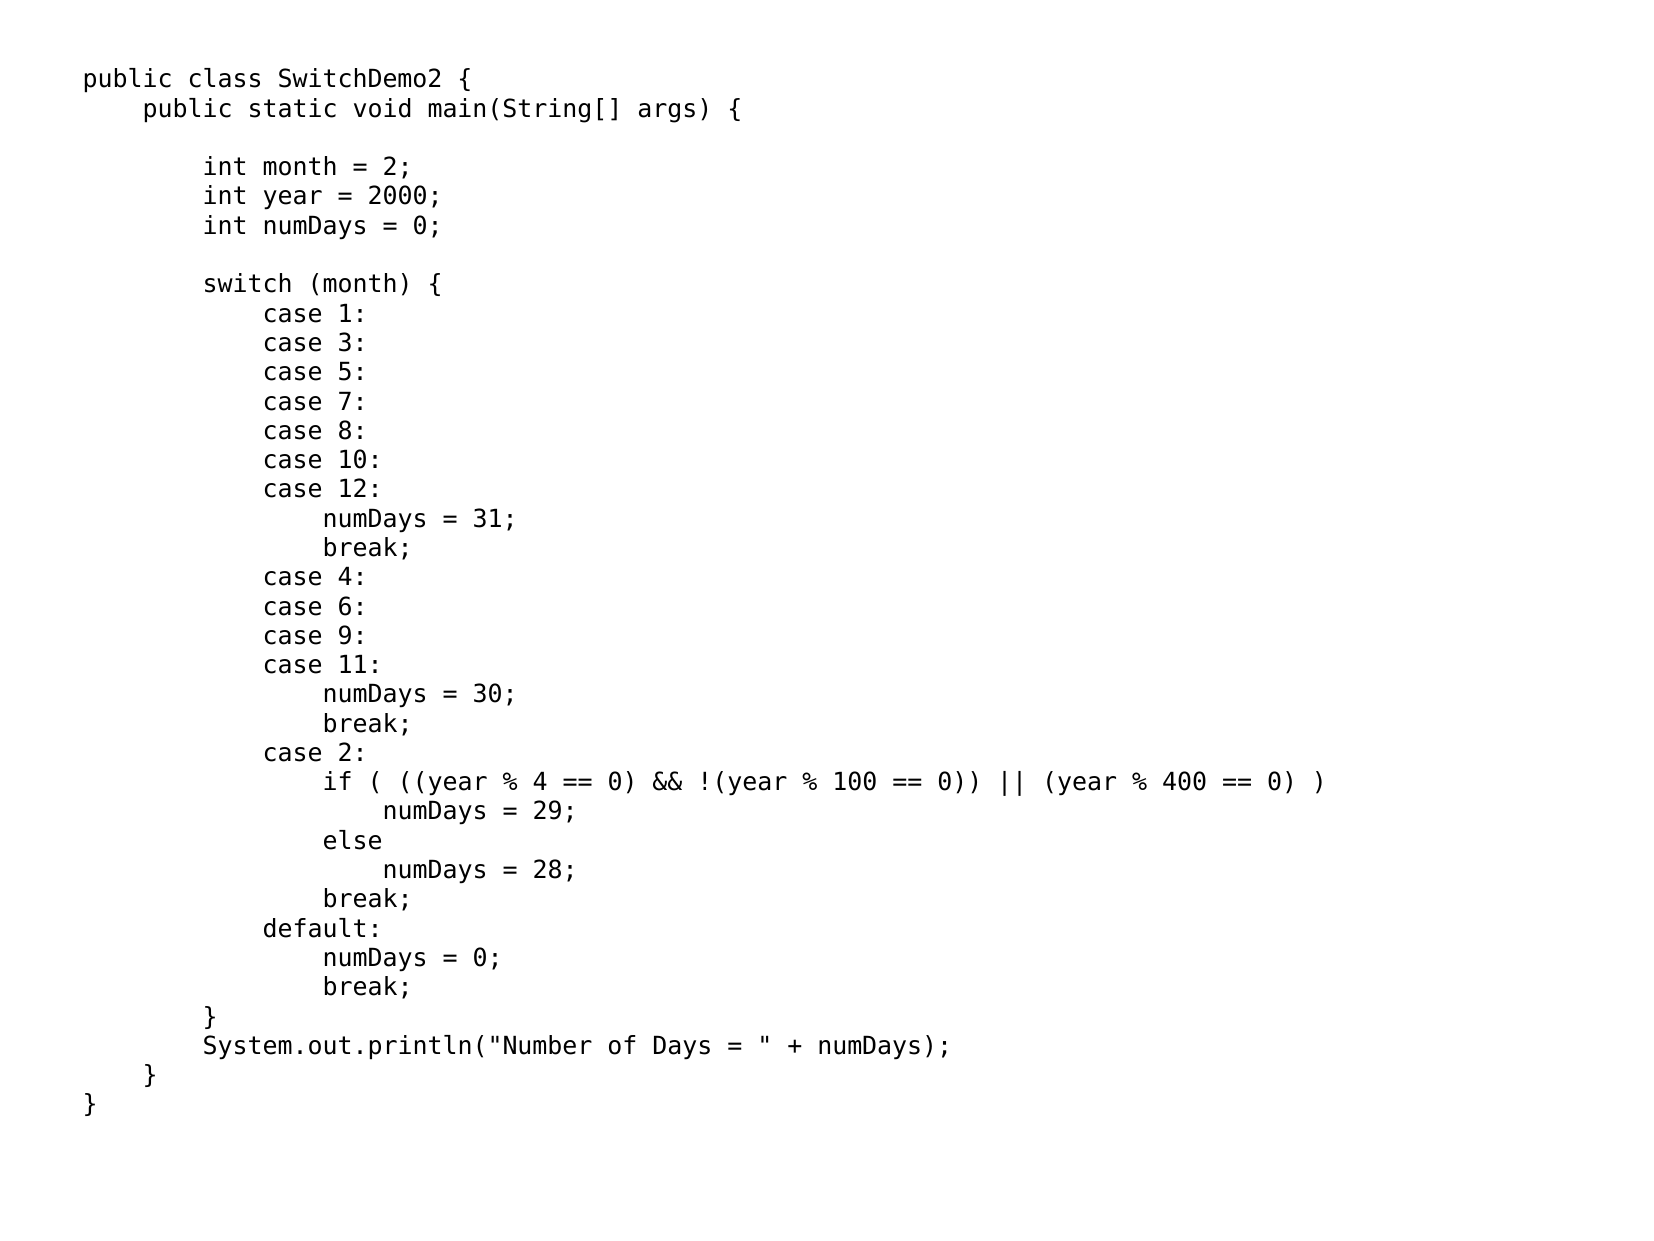

# public class SwitchDemo2 {
 public static void main(String[] args) {
 int month = 2;
 int year = 2000;
 int numDays = 0;
 switch (month) {
 case 1:
 case 3:
 case 5:
 case 7:
 case 8:
 case 10:
 case 12:
 numDays = 31;
 break;
 case 4:
 case 6:
 case 9:
 case 11:
 numDays = 30;
 break;
 case 2:
 if ( ((year % 4 == 0) && !(year % 100 == 0)) || (year % 400 == 0) )
 numDays = 29;
 else
 numDays = 28;
 break;
 default:
 numDays = 0;
 break;
 }
 System.out.println("Number of Days = " + numDays);
 }
}